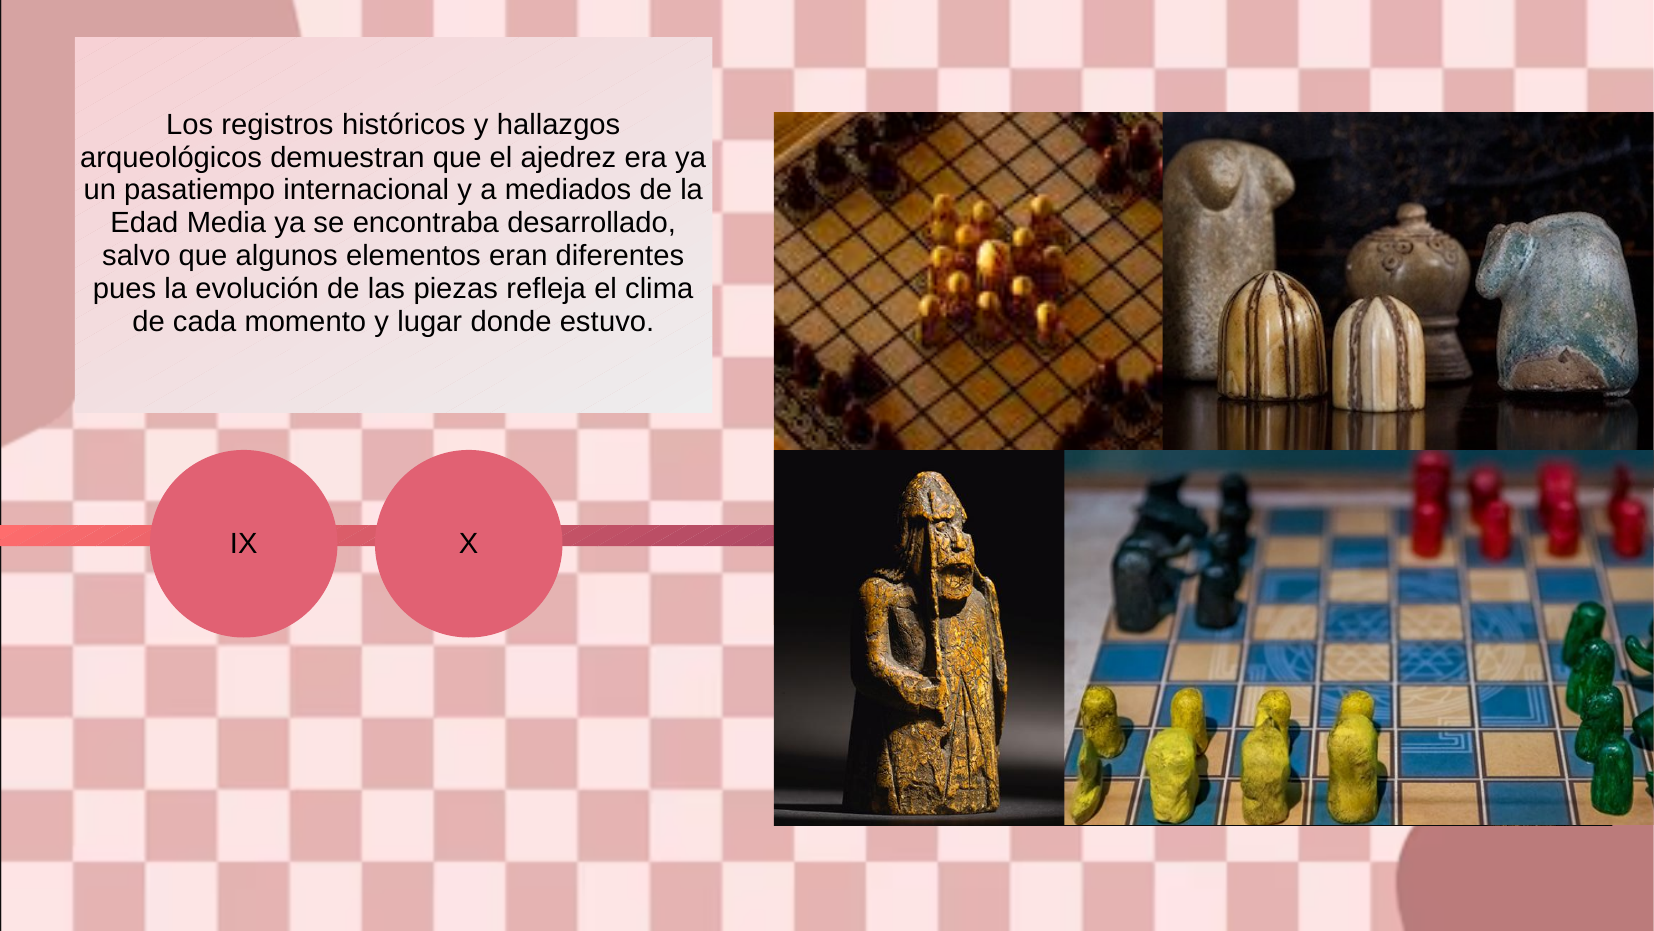

Los registros históricos y hallazgos arqueológicos demuestran que el ajedrez era ya un pasatiempo internacional y a mediados de la Edad Media ya se encontraba desarrollado, salvo que algunos elementos eran diferentes pues la evolución de las piezas refleja el clima de cada momento y lugar donde estuvo.
IX
X